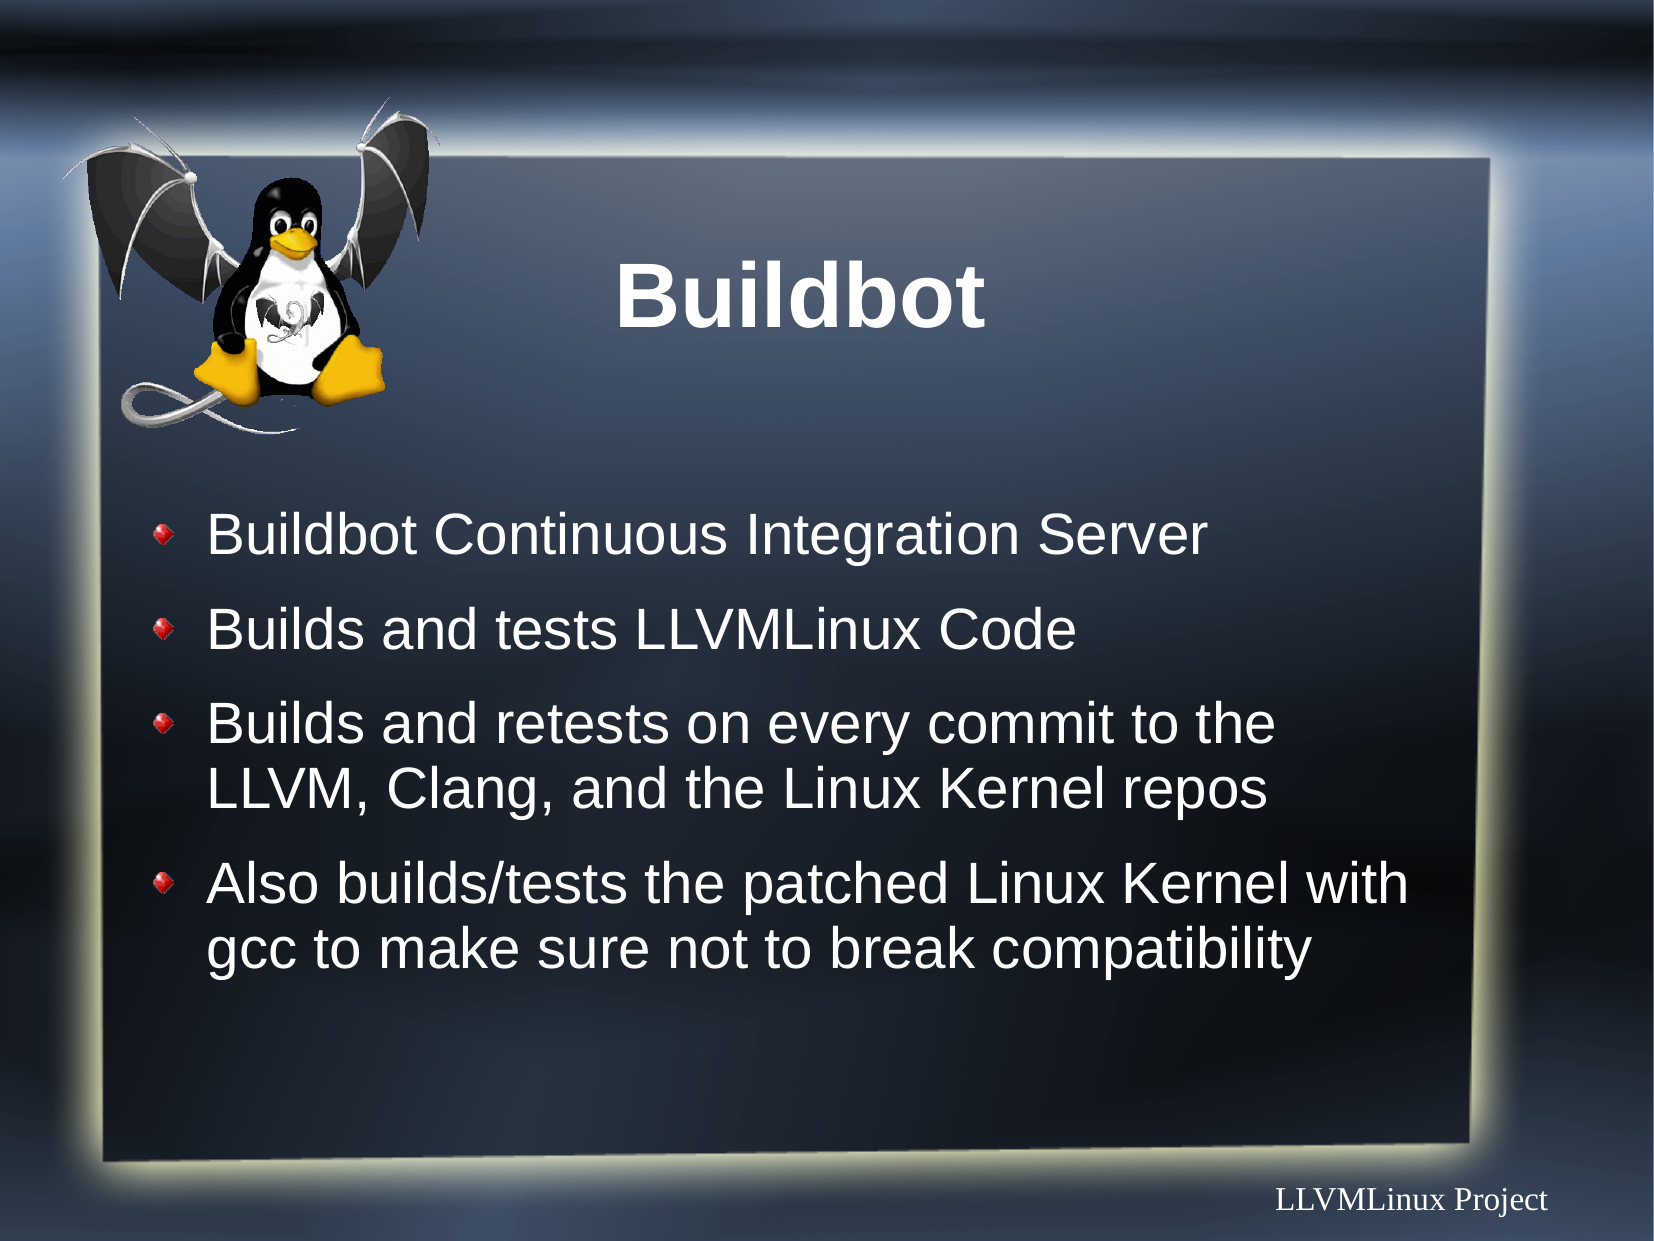

# Buildbot
Buildbot Continuous Integration Server
Builds and tests LLVMLinux Code
Builds and retests on every commit to the LLVM, Clang, and the Linux Kernel repos
Also builds/tests the patched Linux Kernel with gcc to make sure not to break compatibility